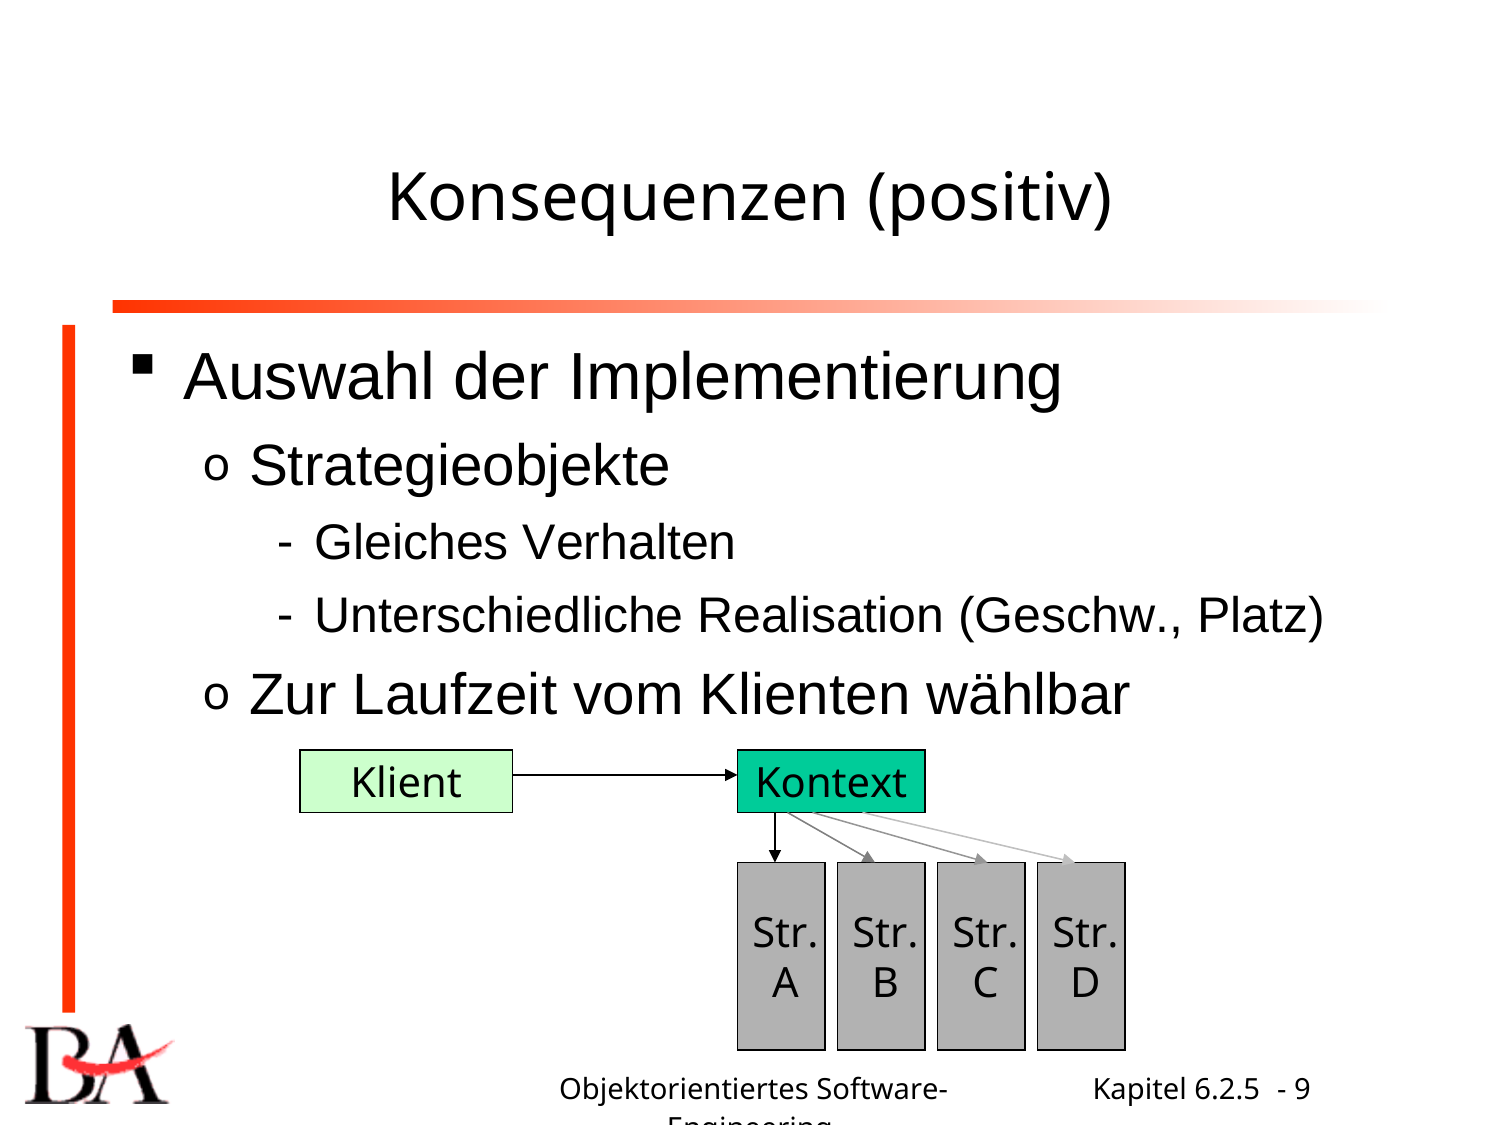

# Konsequenzen (positiv)
Auswahl der Implementierung
Strategieobjekte
Gleiches Verhalten
Unterschiedliche Realisation (Geschw., Platz)
Zur Laufzeit vom Klienten wählbar
Klient
Kontext
Str.
A
Str.
B
Str.
C
Str.
D
9